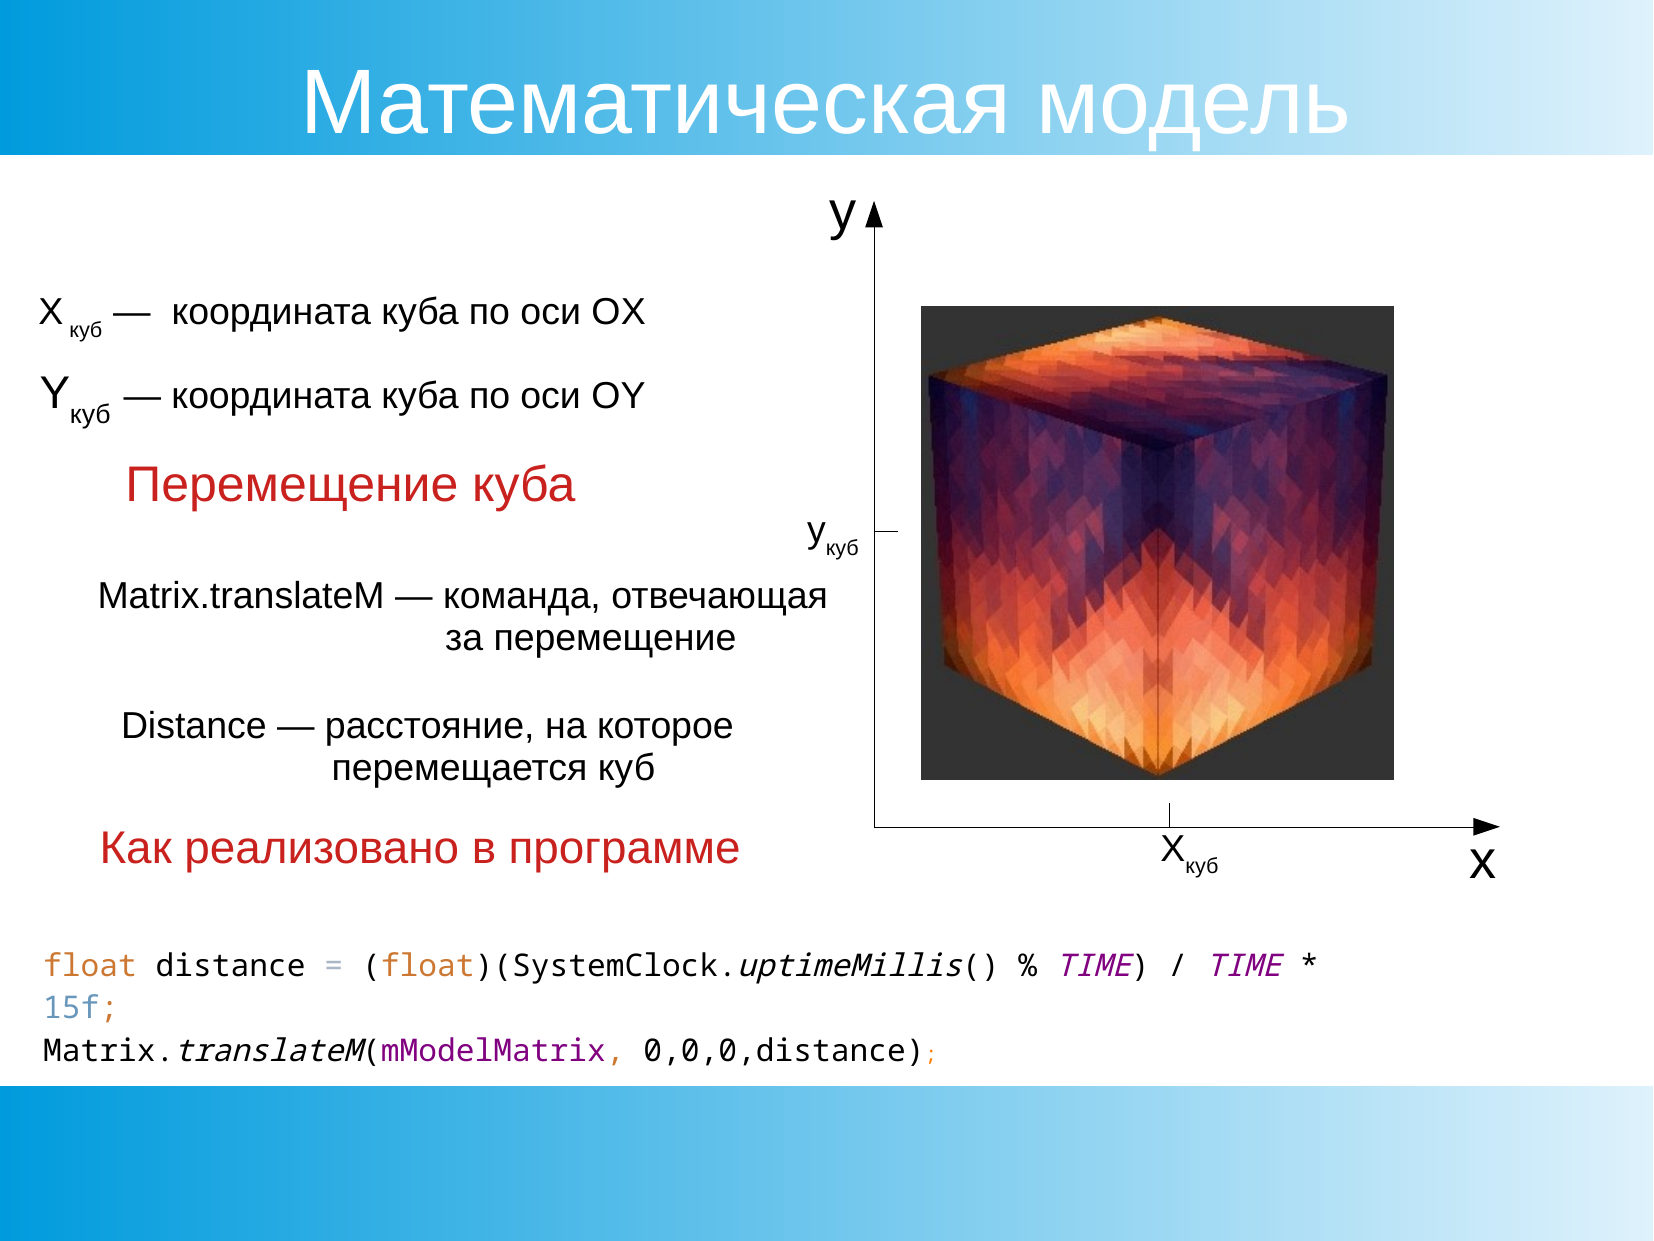

# Математическая модель
y
X куб — координата куба по оси OX
Yкуб — координата куба по оси OY
Перемещение куба
yкуб
Matrix.translateM — команда, отвечающая
				 за перемещение
Distance — расстояние, на которое
		 перемещается куб
Как реализовано в программе
Xкуб
x
float distance = (float)(SystemClock.uptimeMillis() % TIME) / TIME * 15f;
Matrix.translateM(mModelMatrix, 0,0,0,distance);